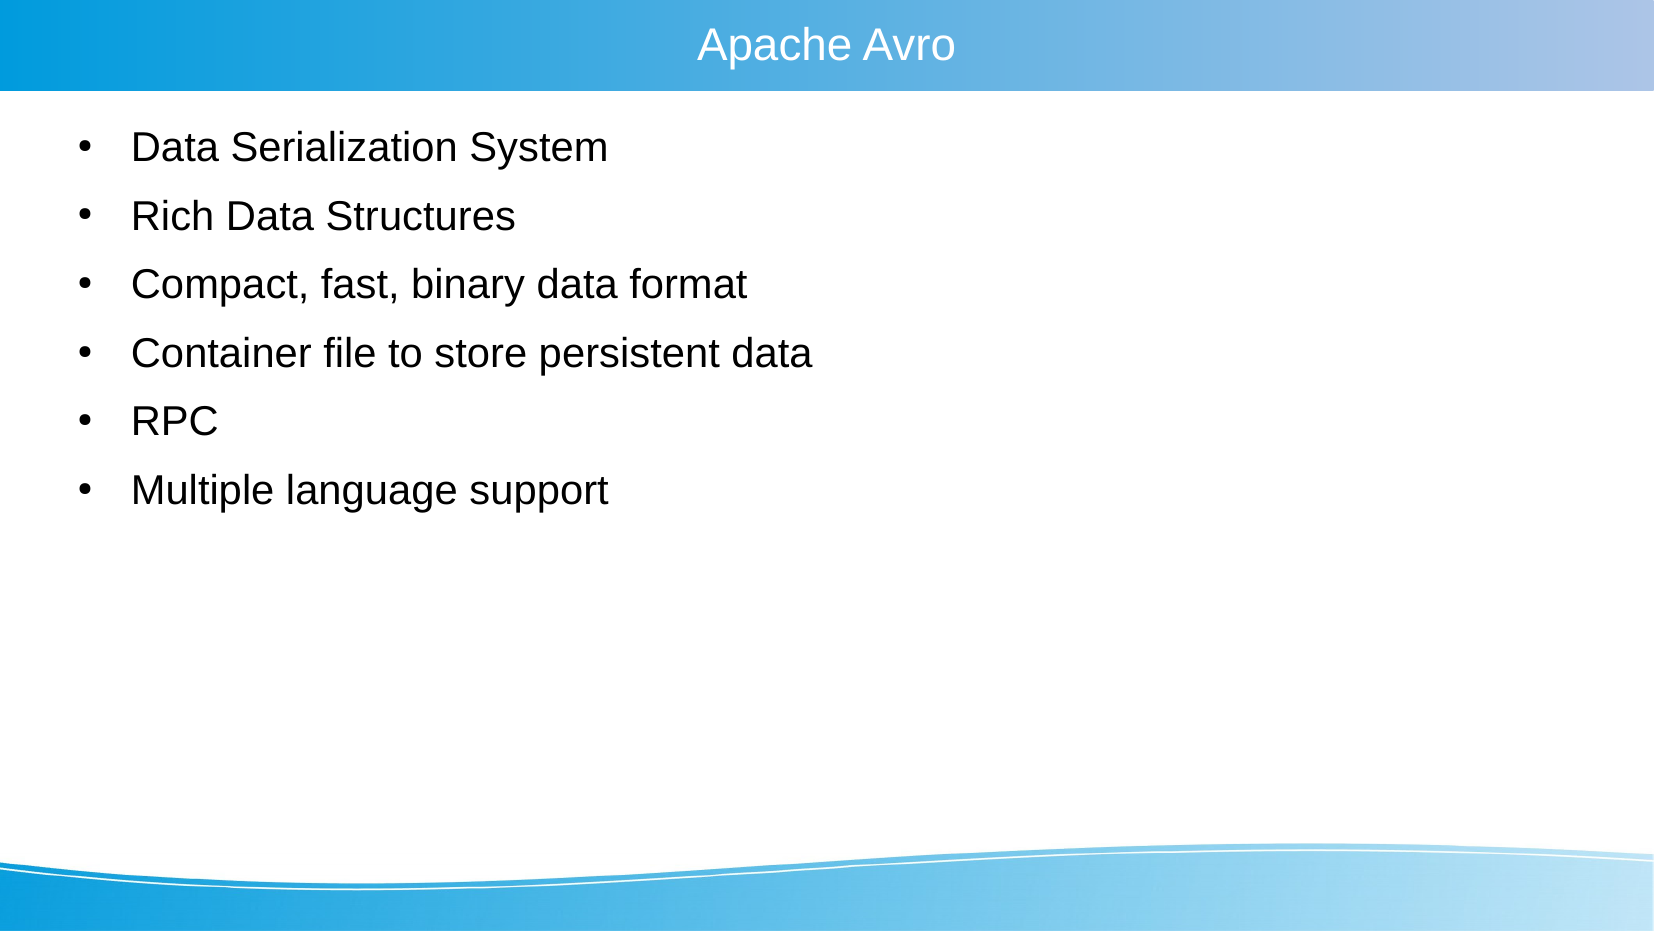

# Apache Avro
Data Serialization System
Rich Data Structures
Compact, fast, binary data format
Container file to store persistent data
RPC
Multiple language support